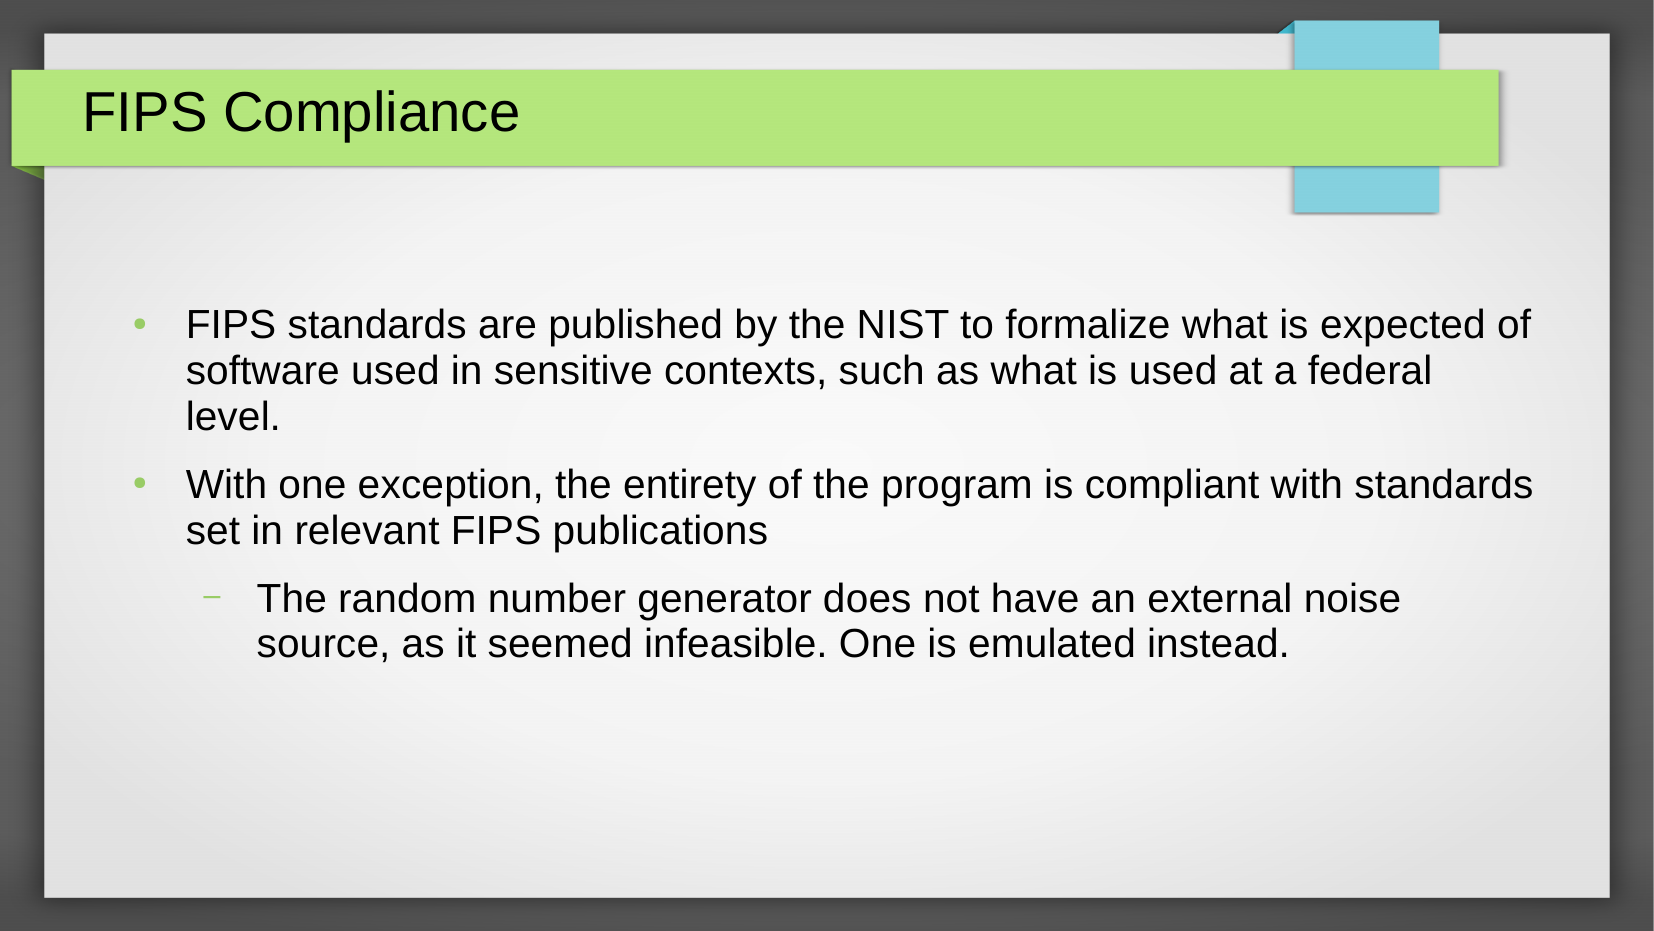

# FIPS Compliance
FIPS standards are published by the NIST to formalize what is expected of software used in sensitive contexts, such as what is used at a federal level.
With one exception, the entirety of the program is compliant with standards set in relevant FIPS publications
The random number generator does not have an external noise source, as it seemed infeasible. One is emulated instead.